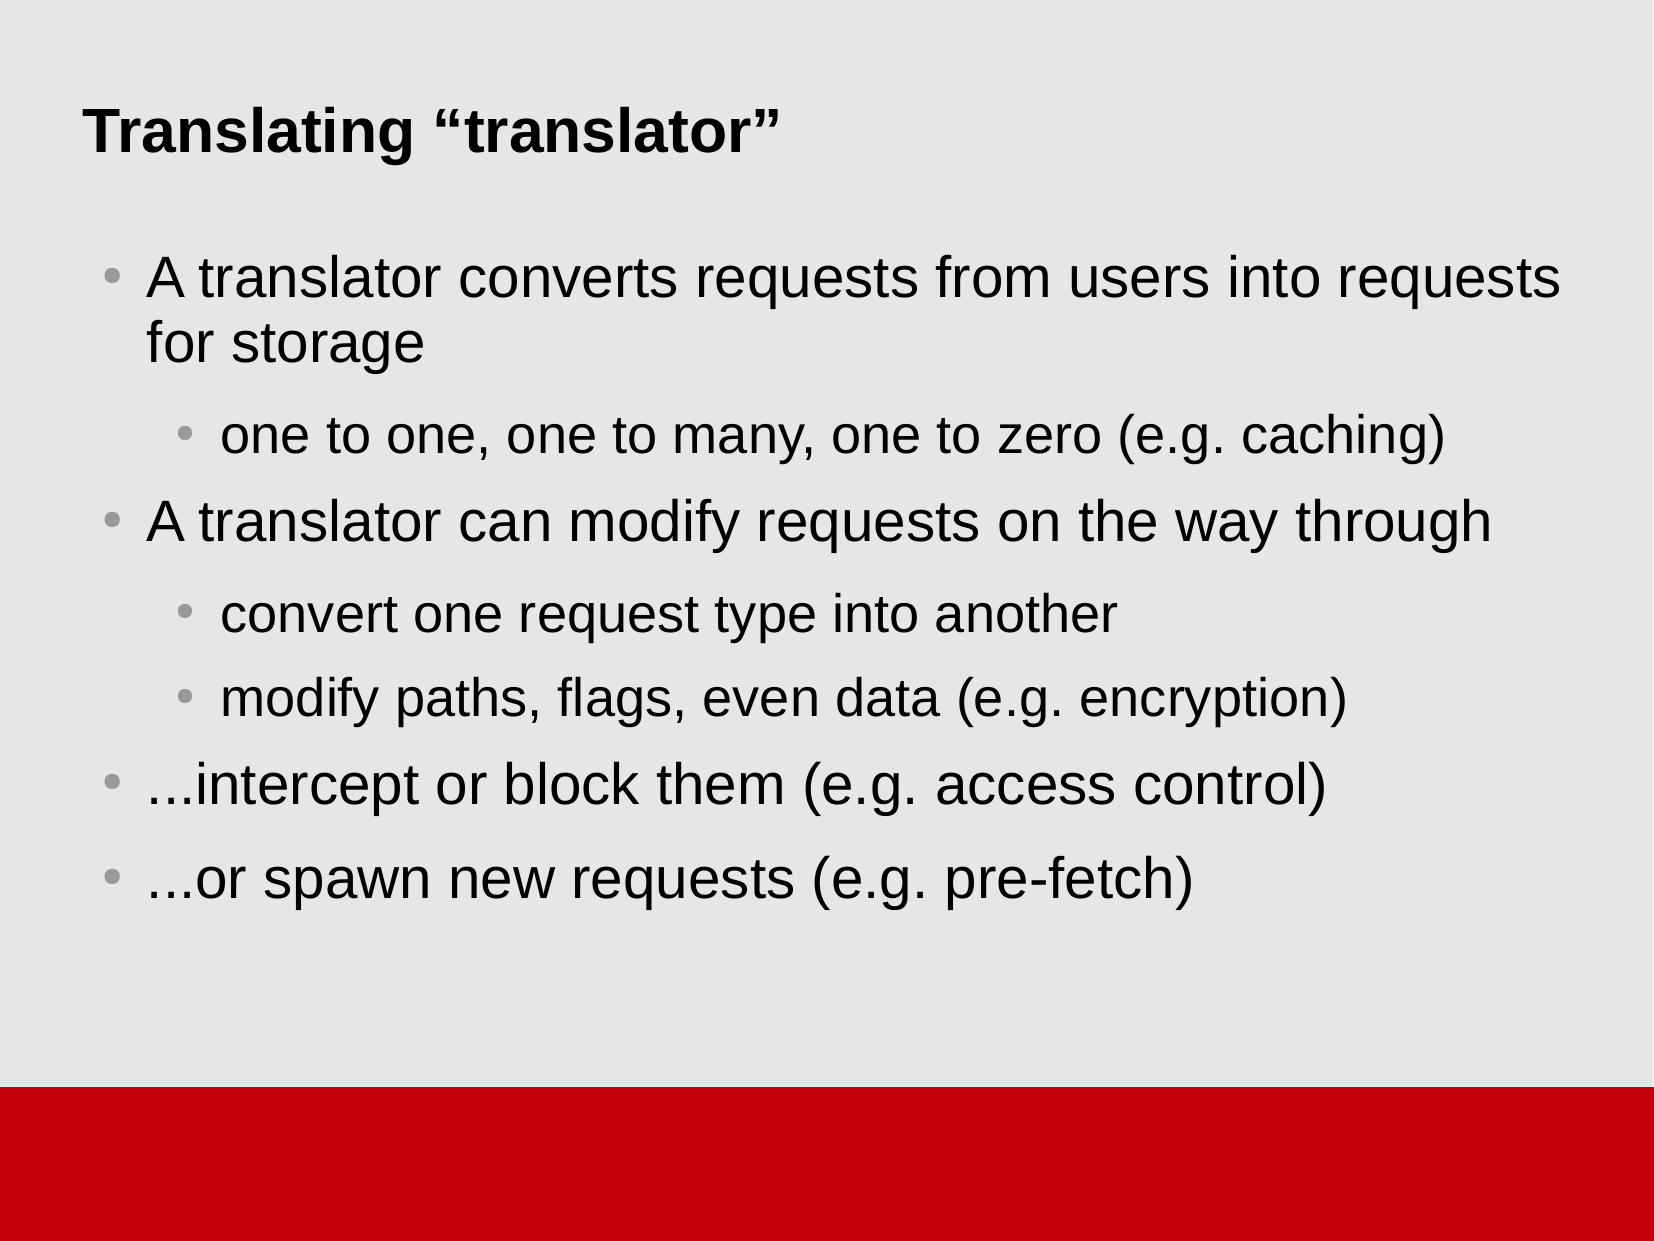

# Translating “translator”
A translator converts requests from users into requests for storage
one to one, one to many, one to zero (e.g. caching)
A translator can modify requests on the way through
convert one request type into another
modify paths, flags, even data (e.g. encryption)
...intercept or block them (e.g. access control)
...or spawn new requests (e.g. pre-fetch)